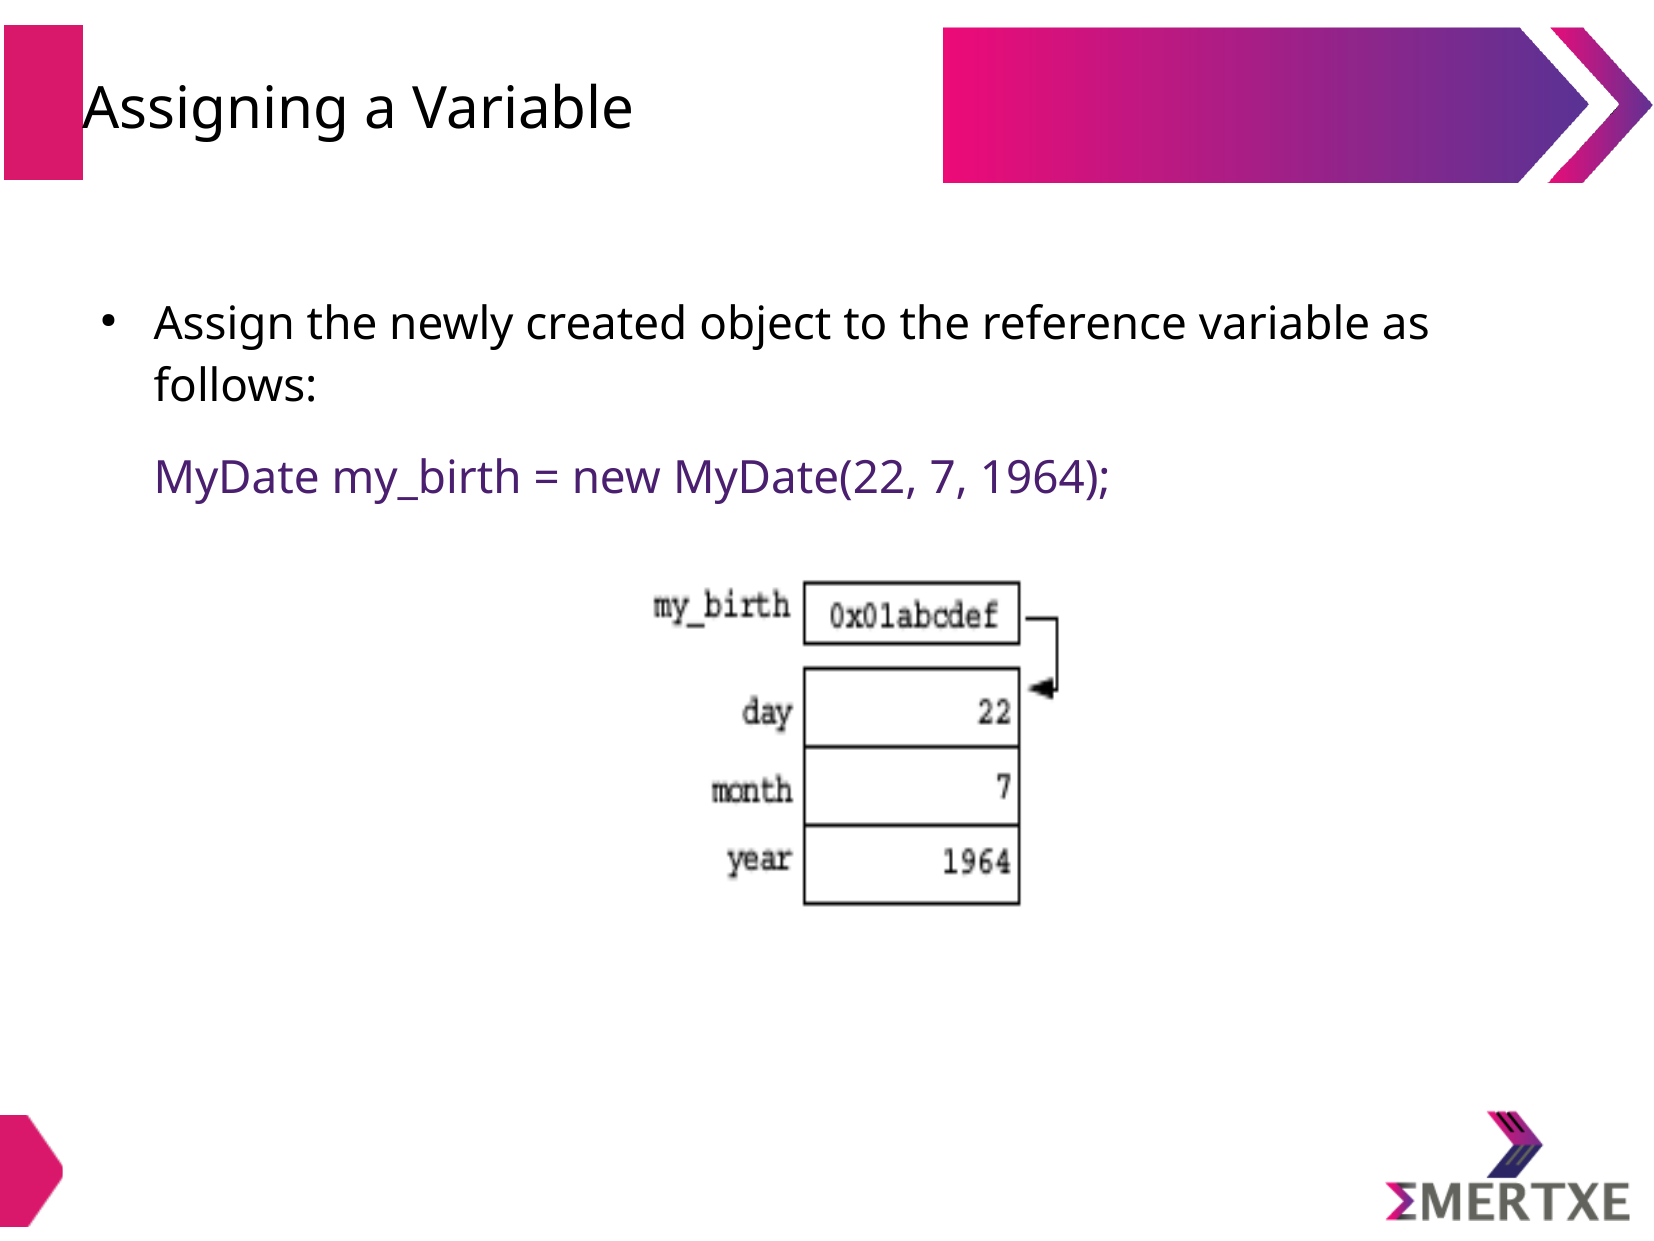

# Assigning a Variable
Assign the newly created object to the reference variable as follows:
MyDate my_birth = new MyDate(22, 7, 1964);